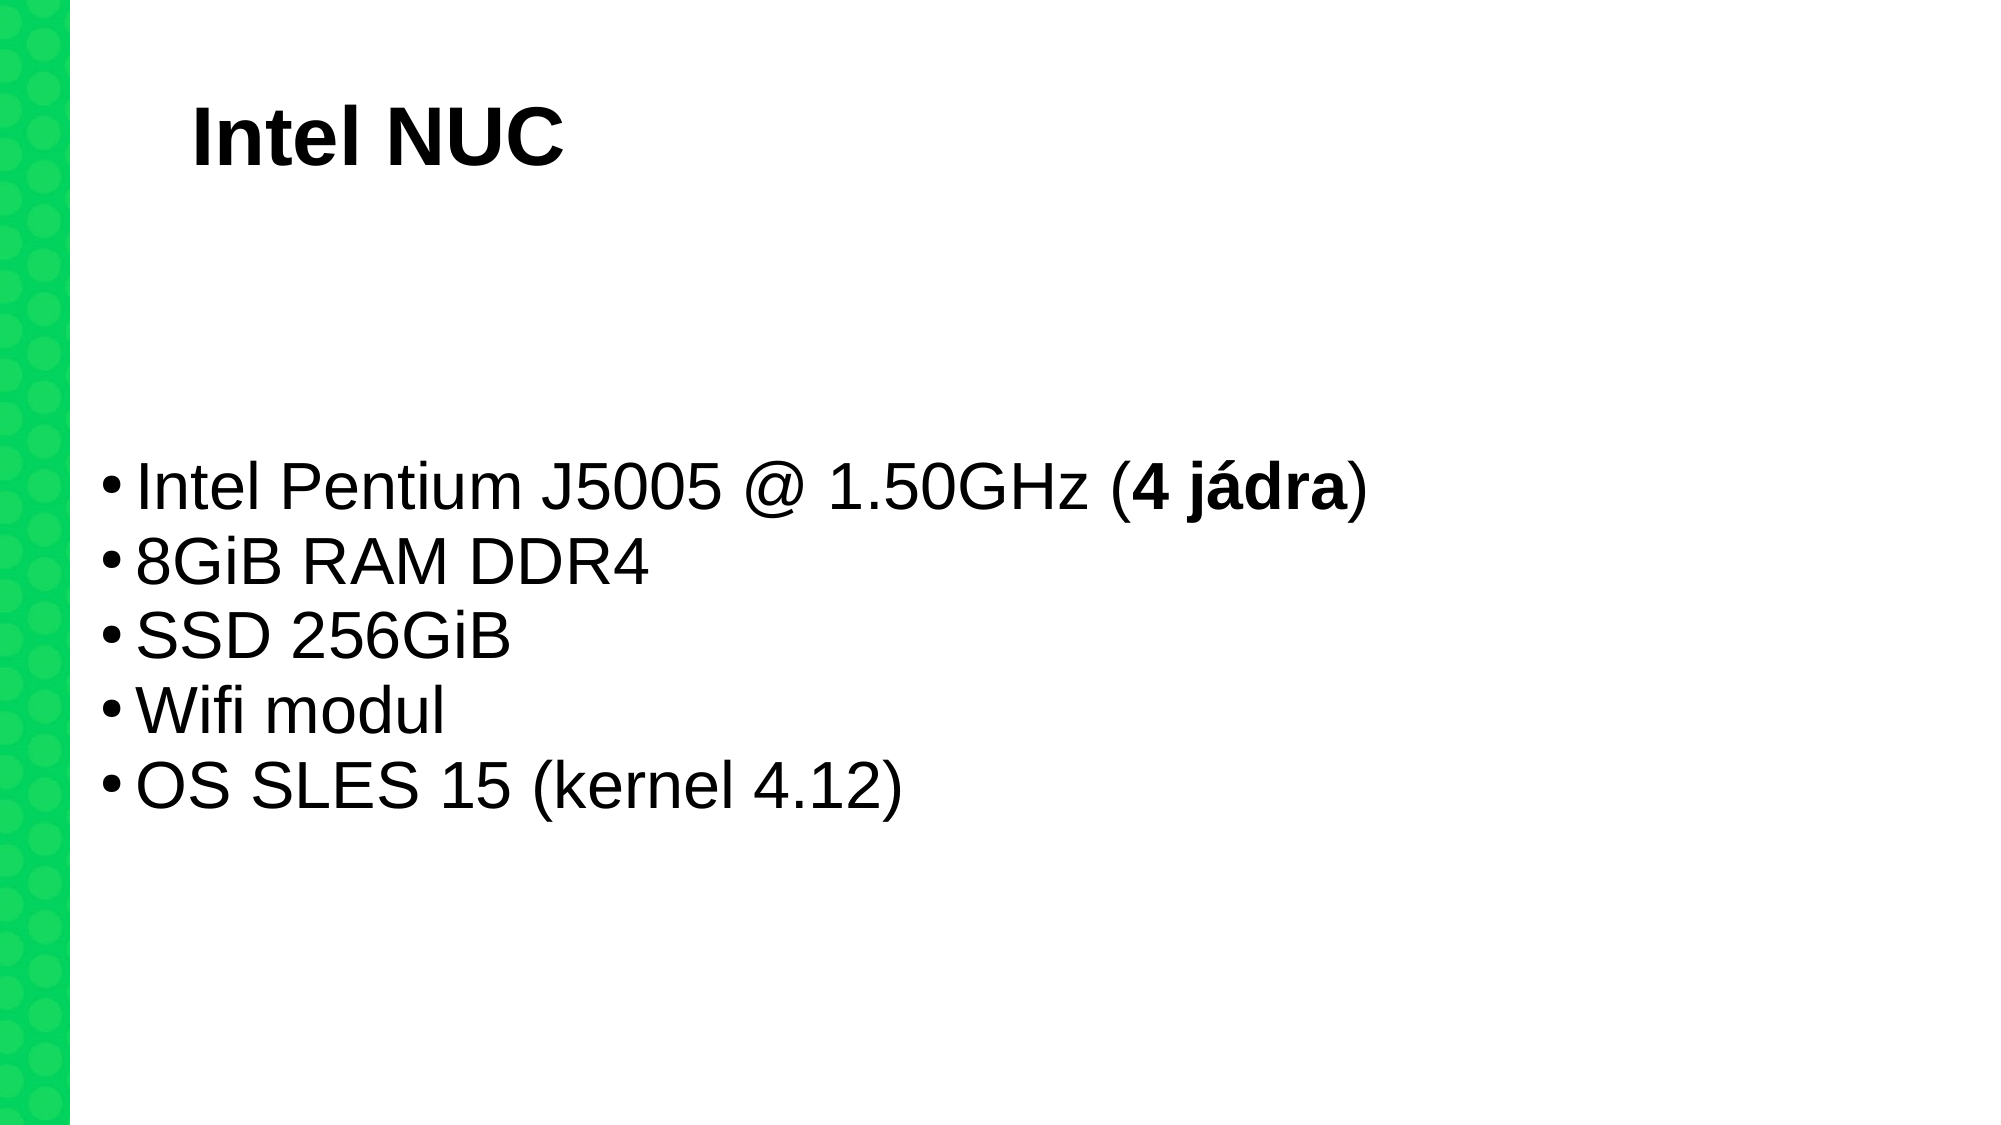

# Intel NUC
Intel Pentium J5005 @ 1.50GHz (4 jádra)
8GiB RAM DDR4
SSD 256GiB
Wifi modul
OS SLES 15 (kernel 4.12)